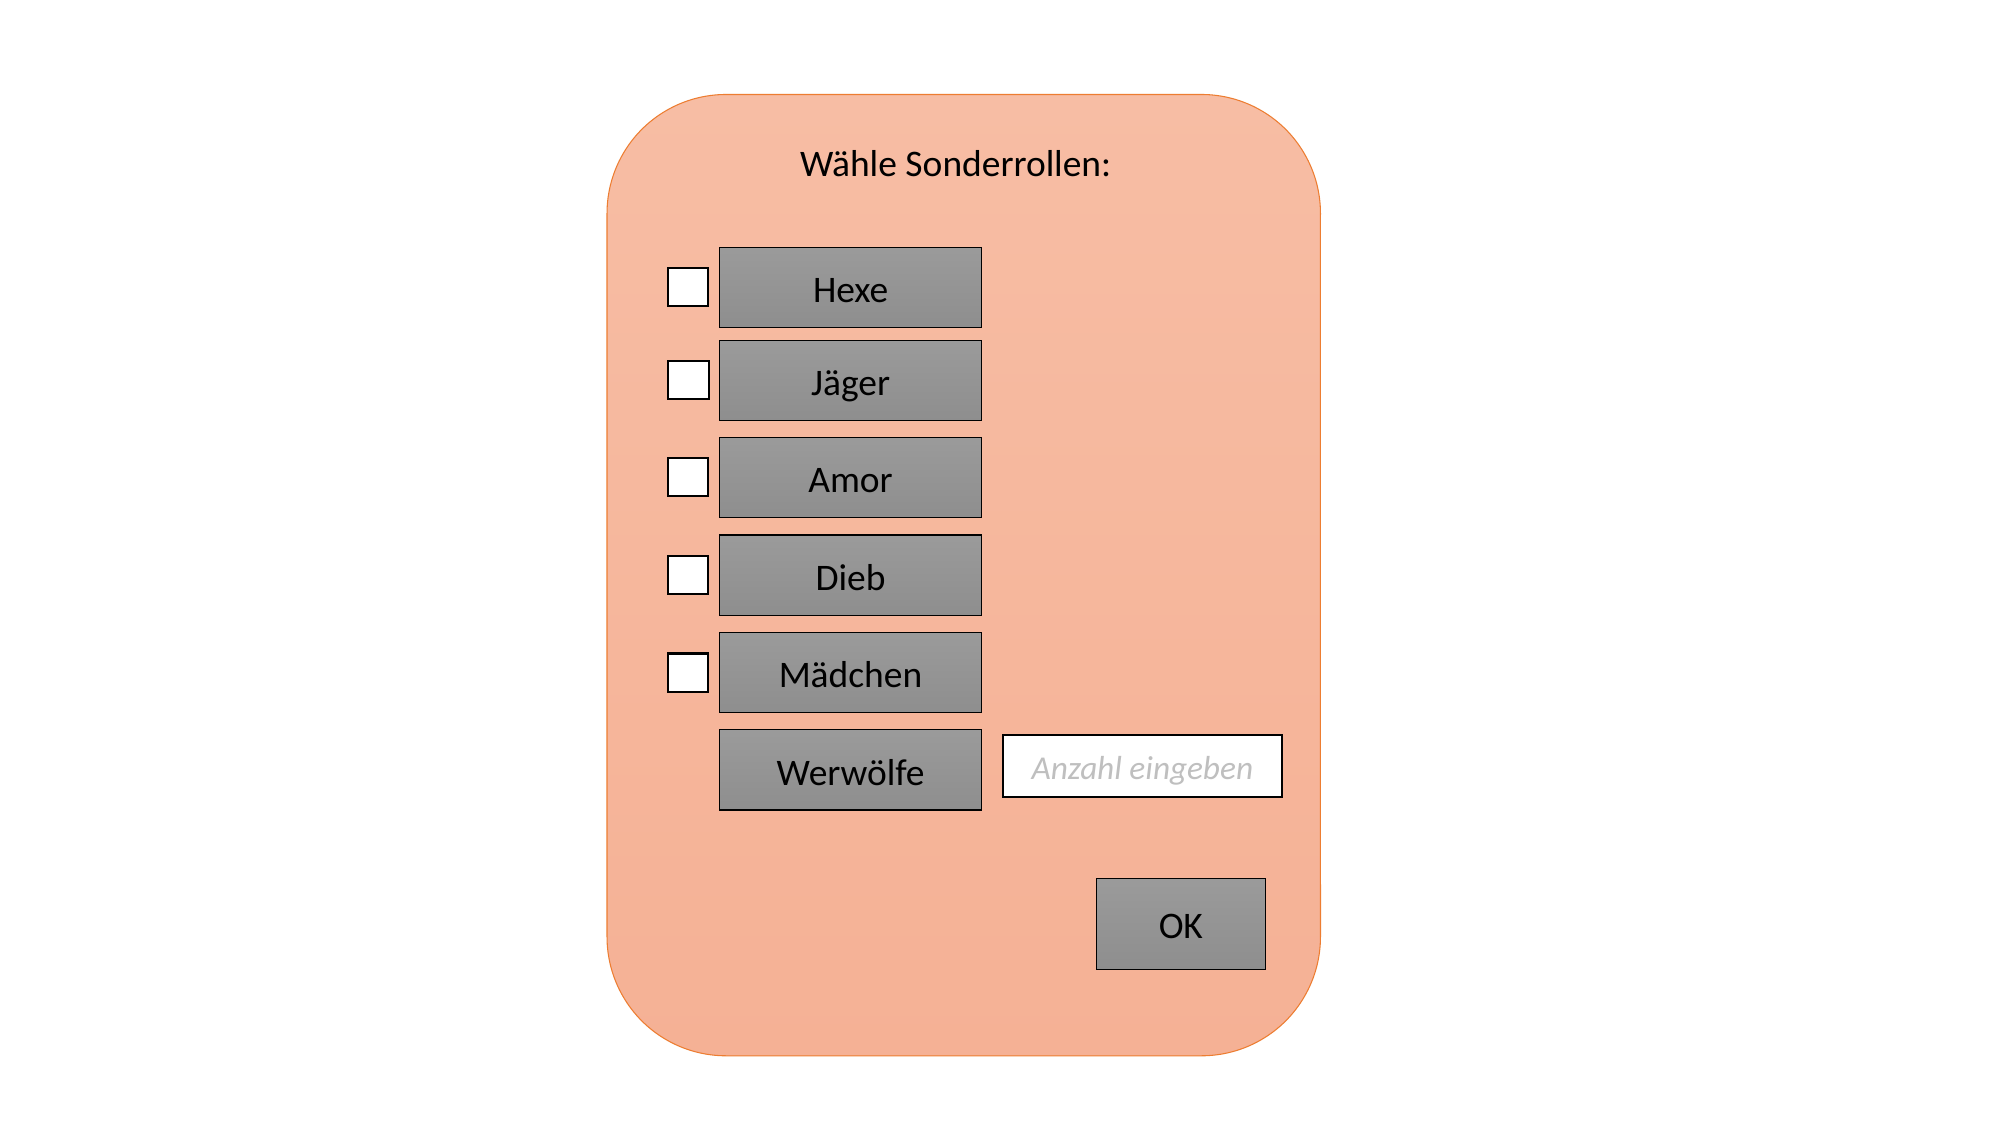

Wähle Sonderrollen:
Hexe
Jäger
Amor
Dieb
Mädchen
OK
Werwölfe
Anzahl eingeben